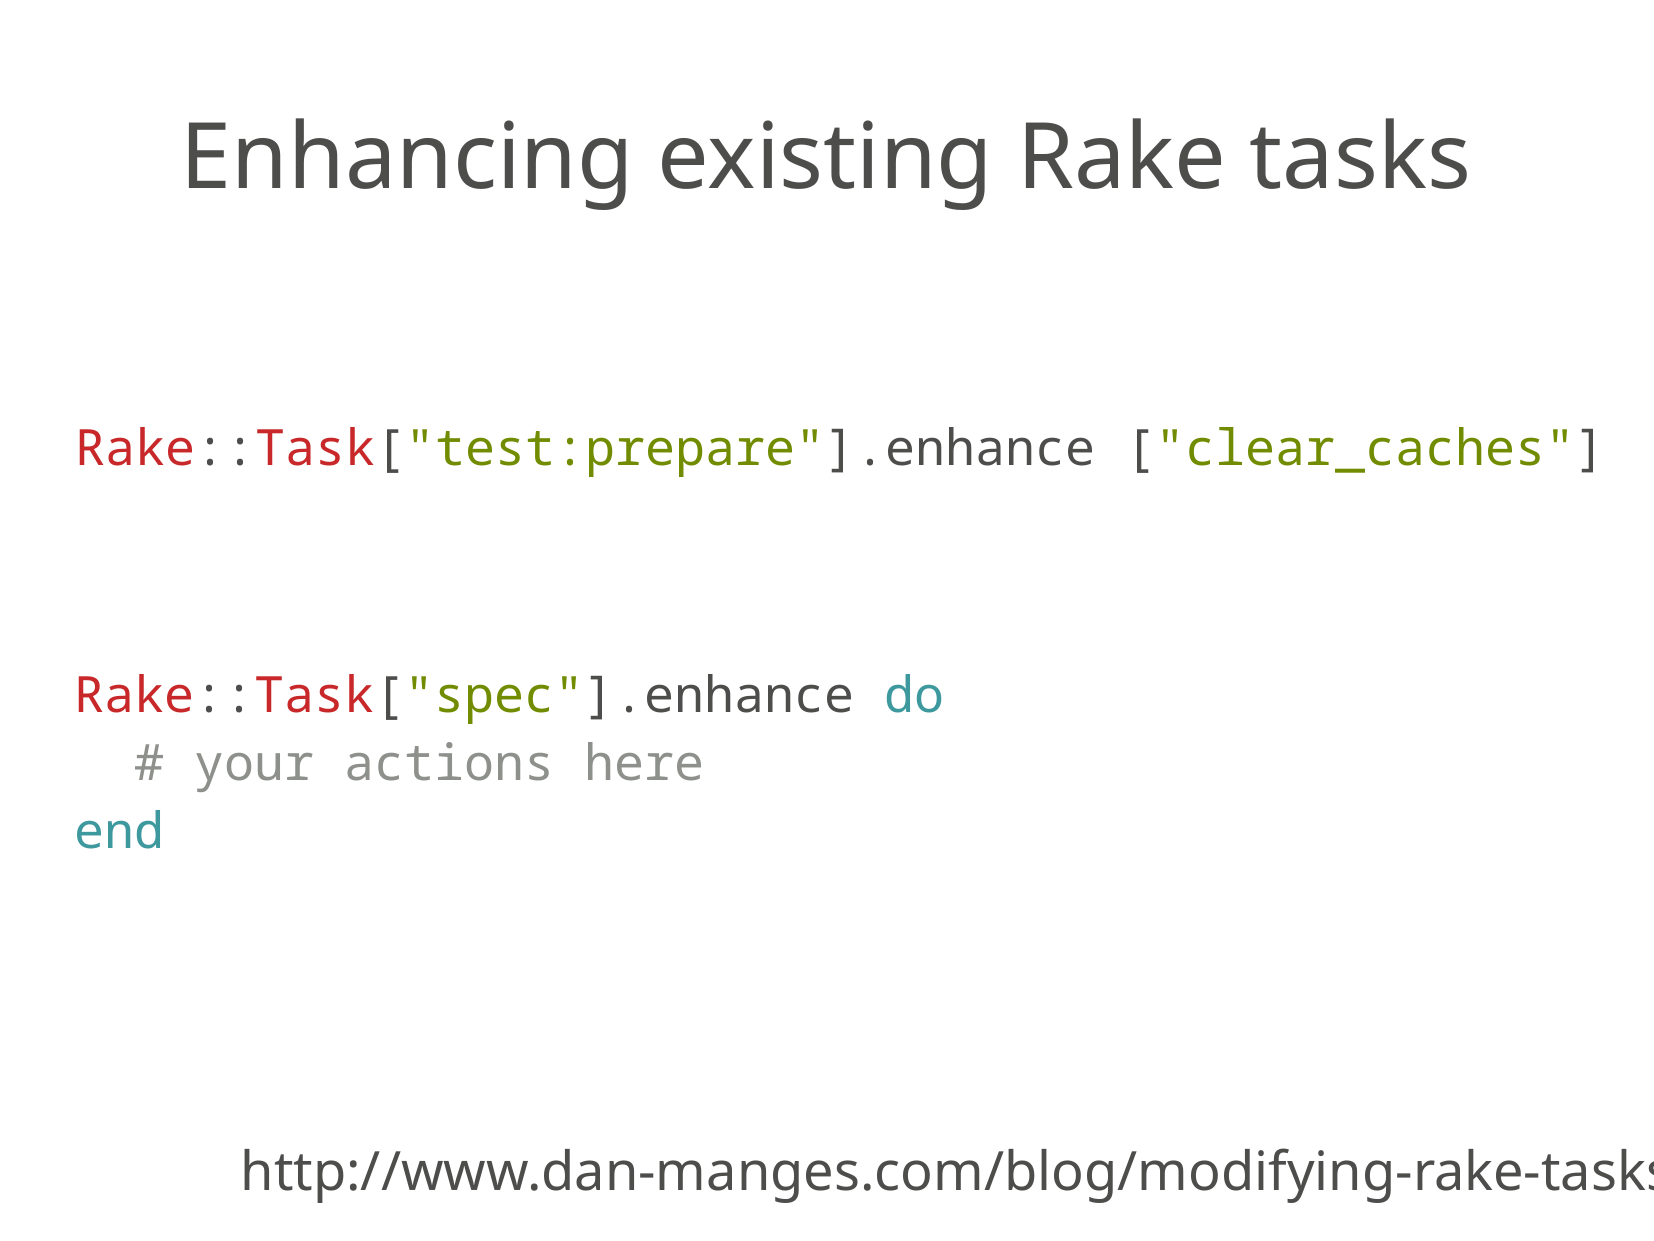

# Enhancing existing Rake tasks
Rake::Task["test:prepare"].enhance ["clear_caches"]
Rake::Task["spec"].enhance do
 # your actions here
end
http://www.dan-manges.com/blog/modifying-rake-tasks